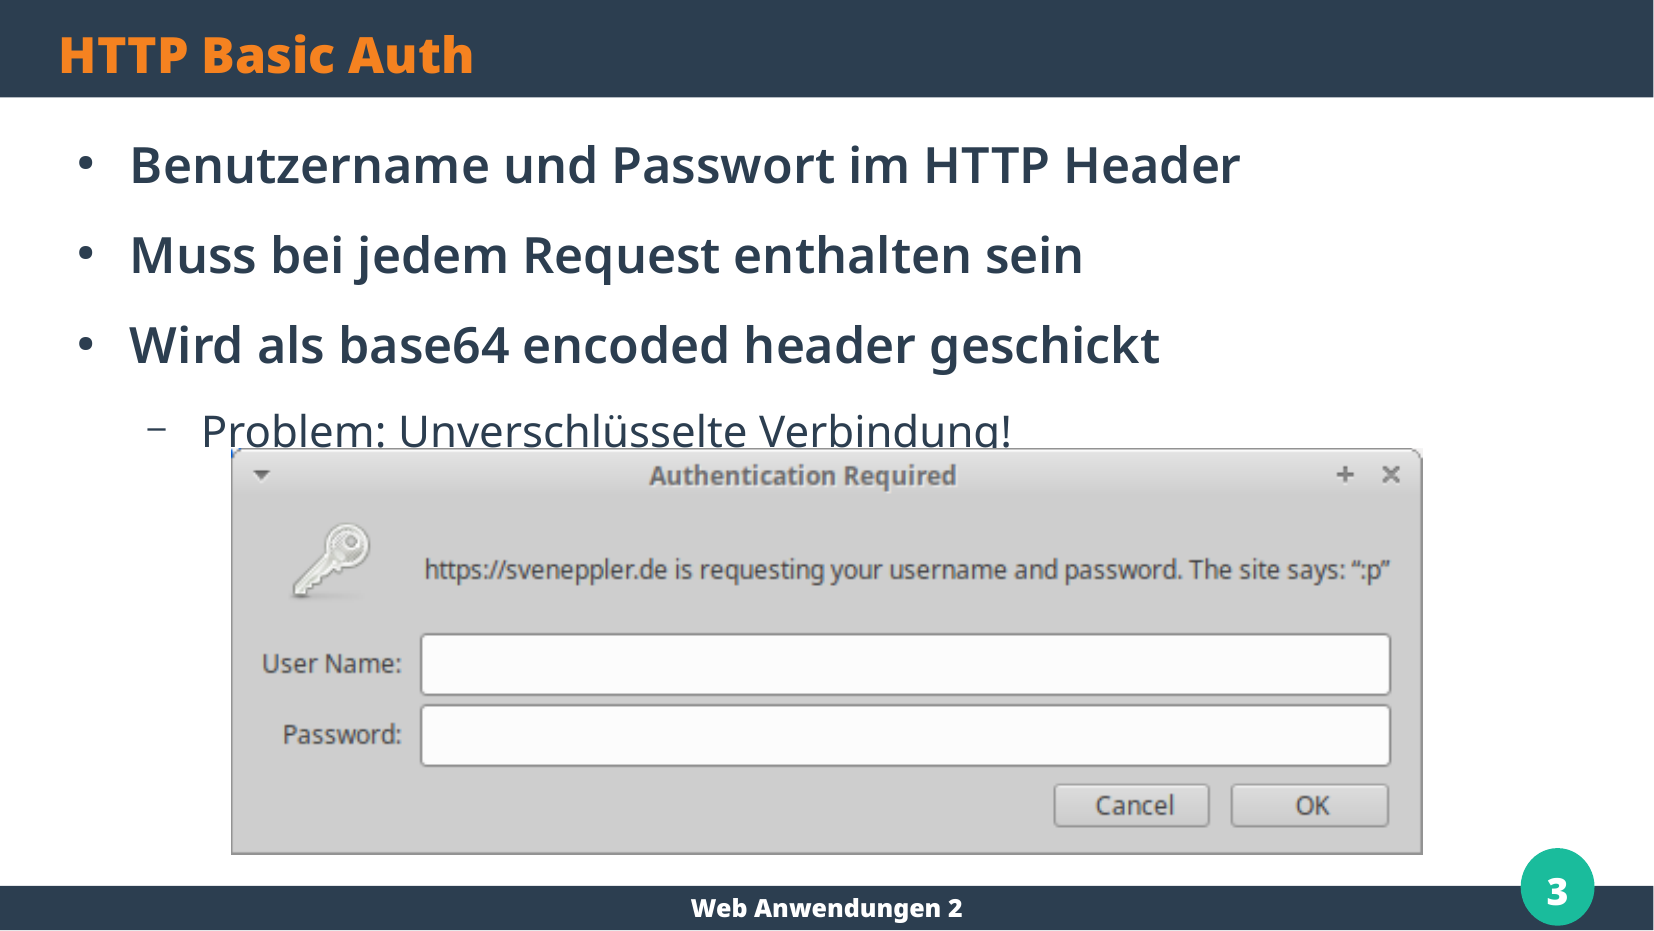

# HTTP Basic Auth
Benutzername und Passwort im HTTP Header
Muss bei jedem Request enthalten sein
Wird als base64 encoded header geschickt
Problem: Unverschlüsselte Verbindung!
3